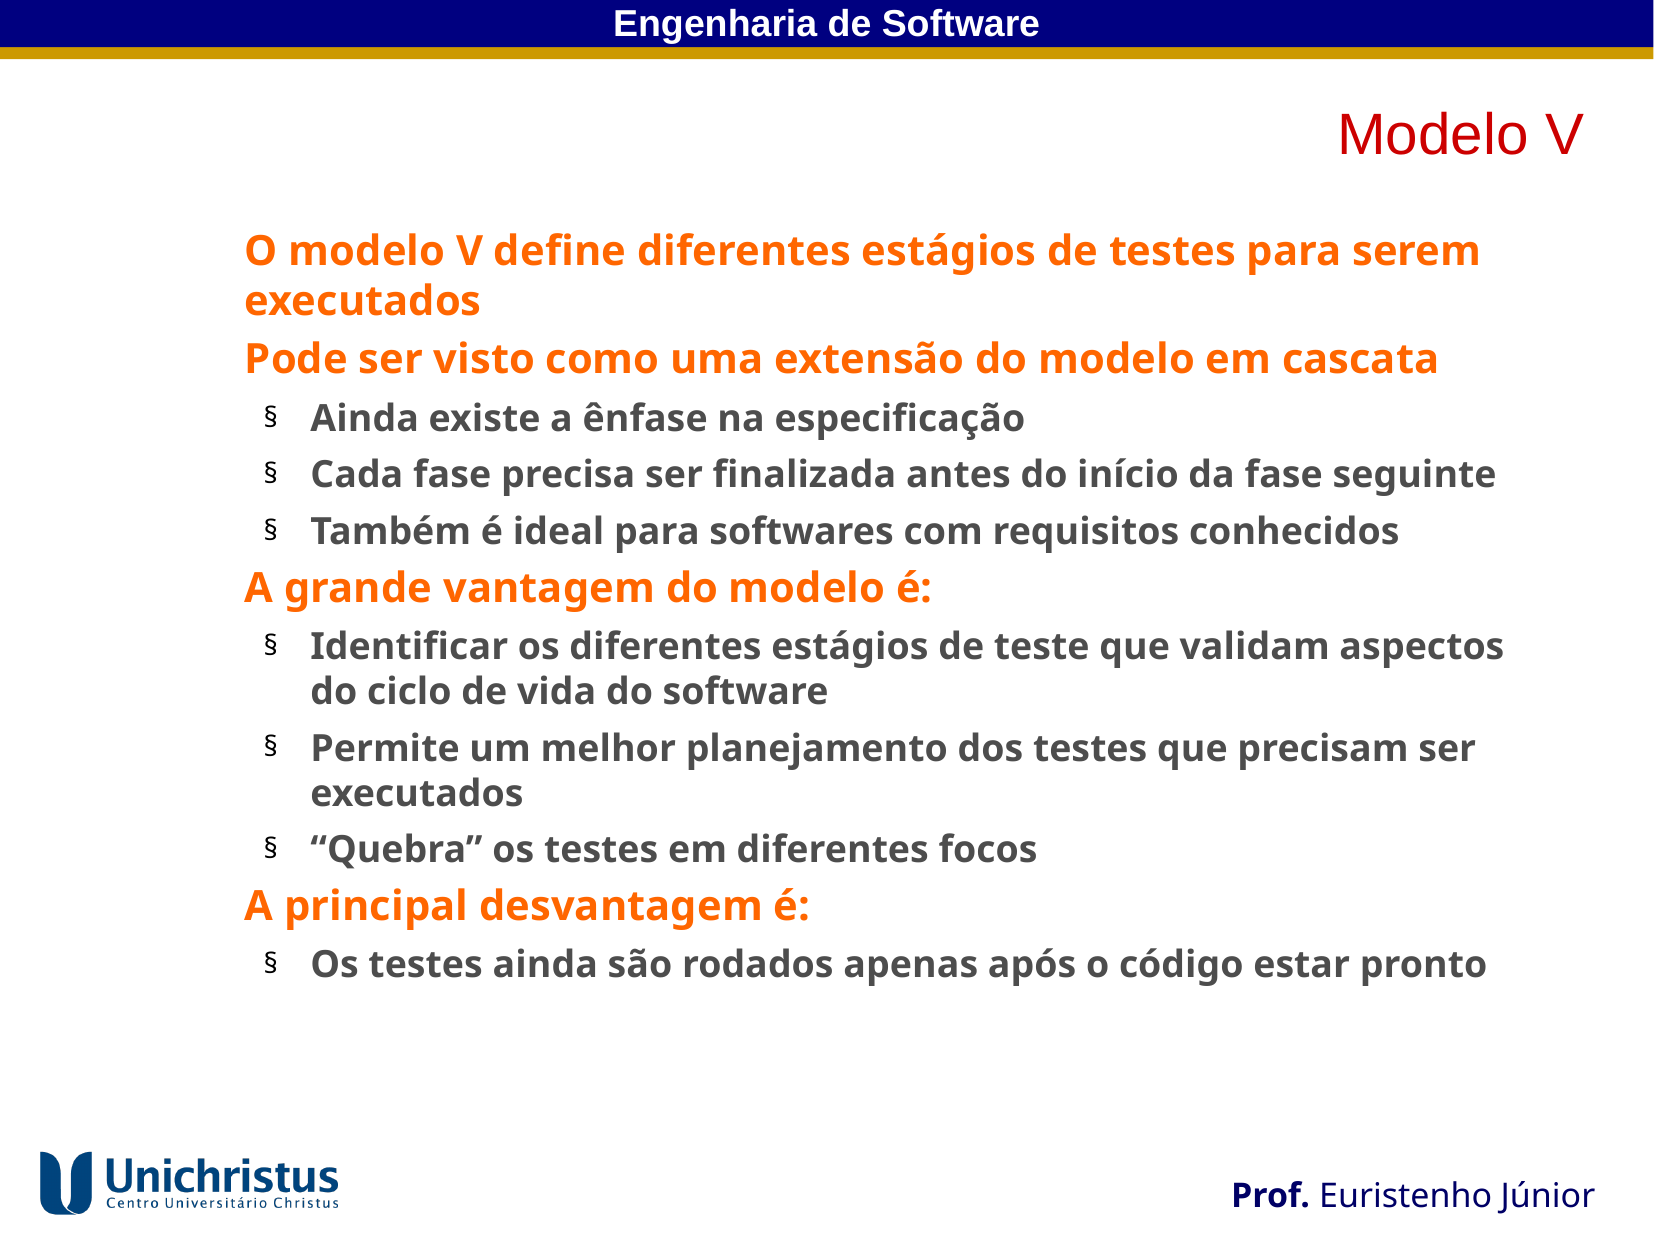

Engenharia de Software
Modelo V
O modelo V define diferentes estágios de testes para serem executados
Pode ser visto como uma extensão do modelo em cascata
Ainda existe a ênfase na especificação
Cada fase precisa ser finalizada antes do início da fase seguinte
Também é ideal para softwares com requisitos conhecidos
A grande vantagem do modelo é:
Identificar os diferentes estágios de teste que validam aspectos do ciclo de vida do software
Permite um melhor planejamento dos testes que precisam ser executados
“Quebra” os testes em diferentes focos
A principal desvantagem é:
Os testes ainda são rodados apenas após o código estar pronto
Prof. Euristenho Júnior